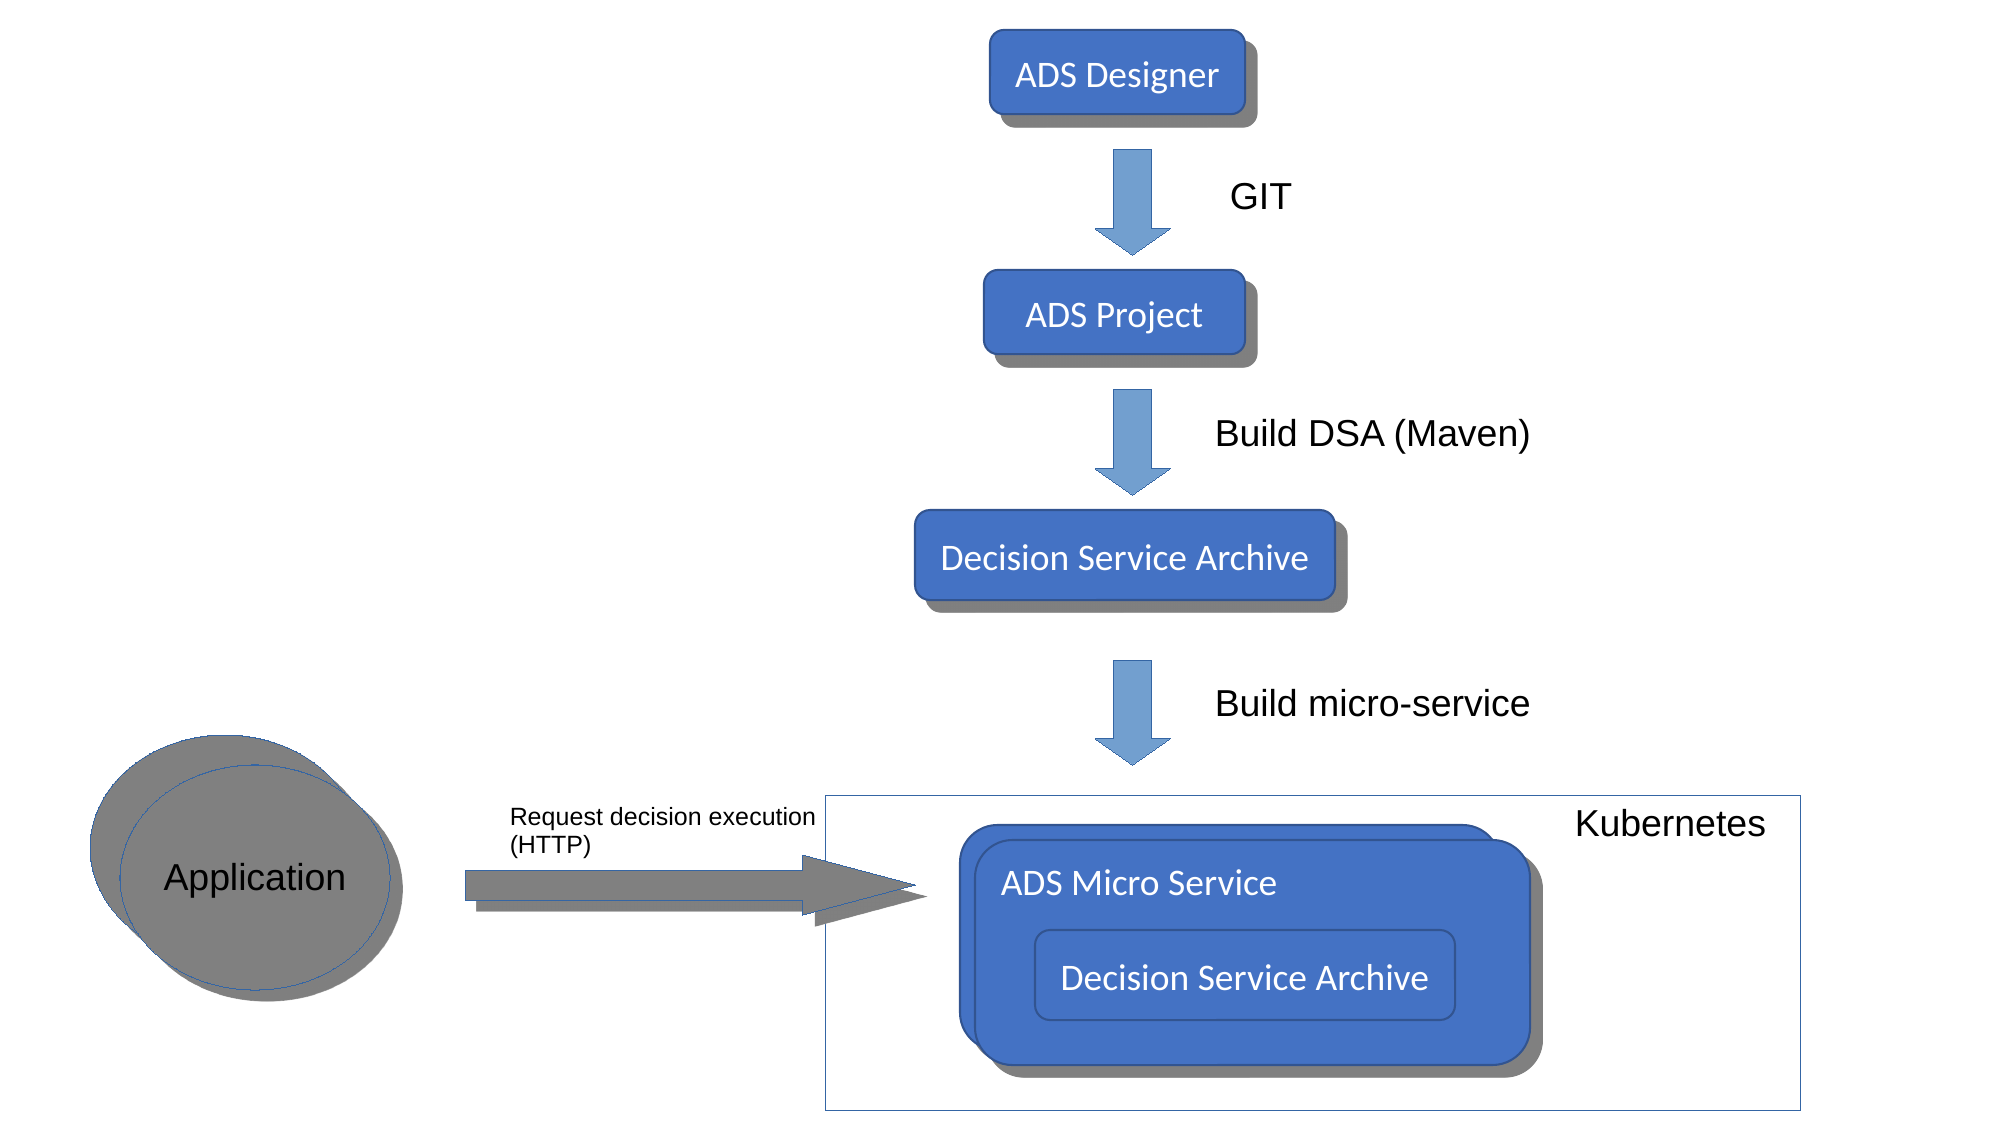

ADS Designer
GIT
ADS Project
Build DSA (Maven)
Decision Service Archive
Build micro-service
Application
Application
Application
Application
Request decision execution
(HTTP)
Kubernetes
ADS Micro Service
ADS Micro Service
Decision Service Archive